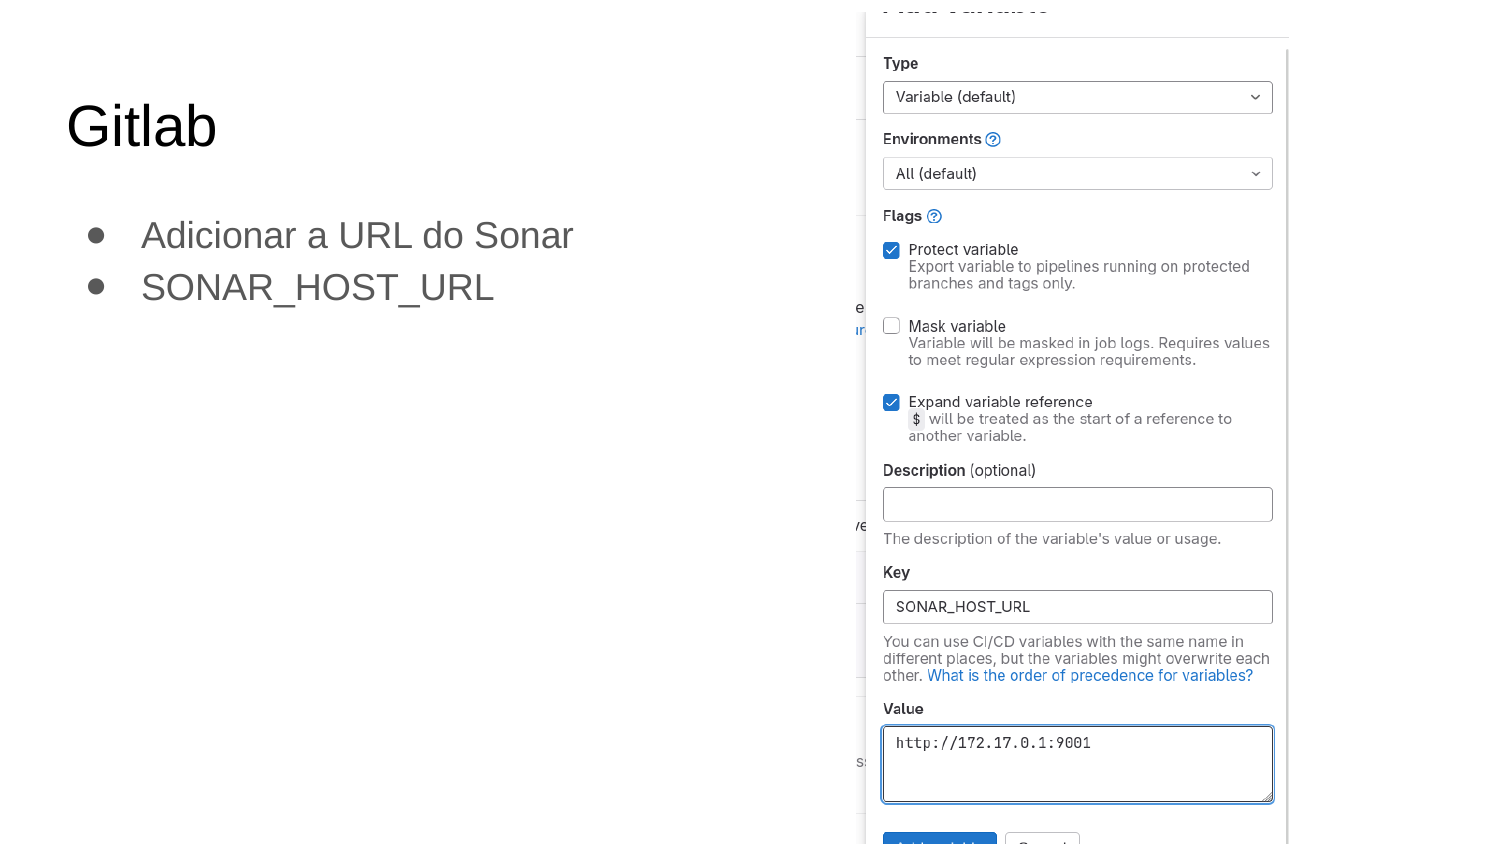

# Gitlab
Adicionar a URL do Sonar
SONAR_HOST_URL